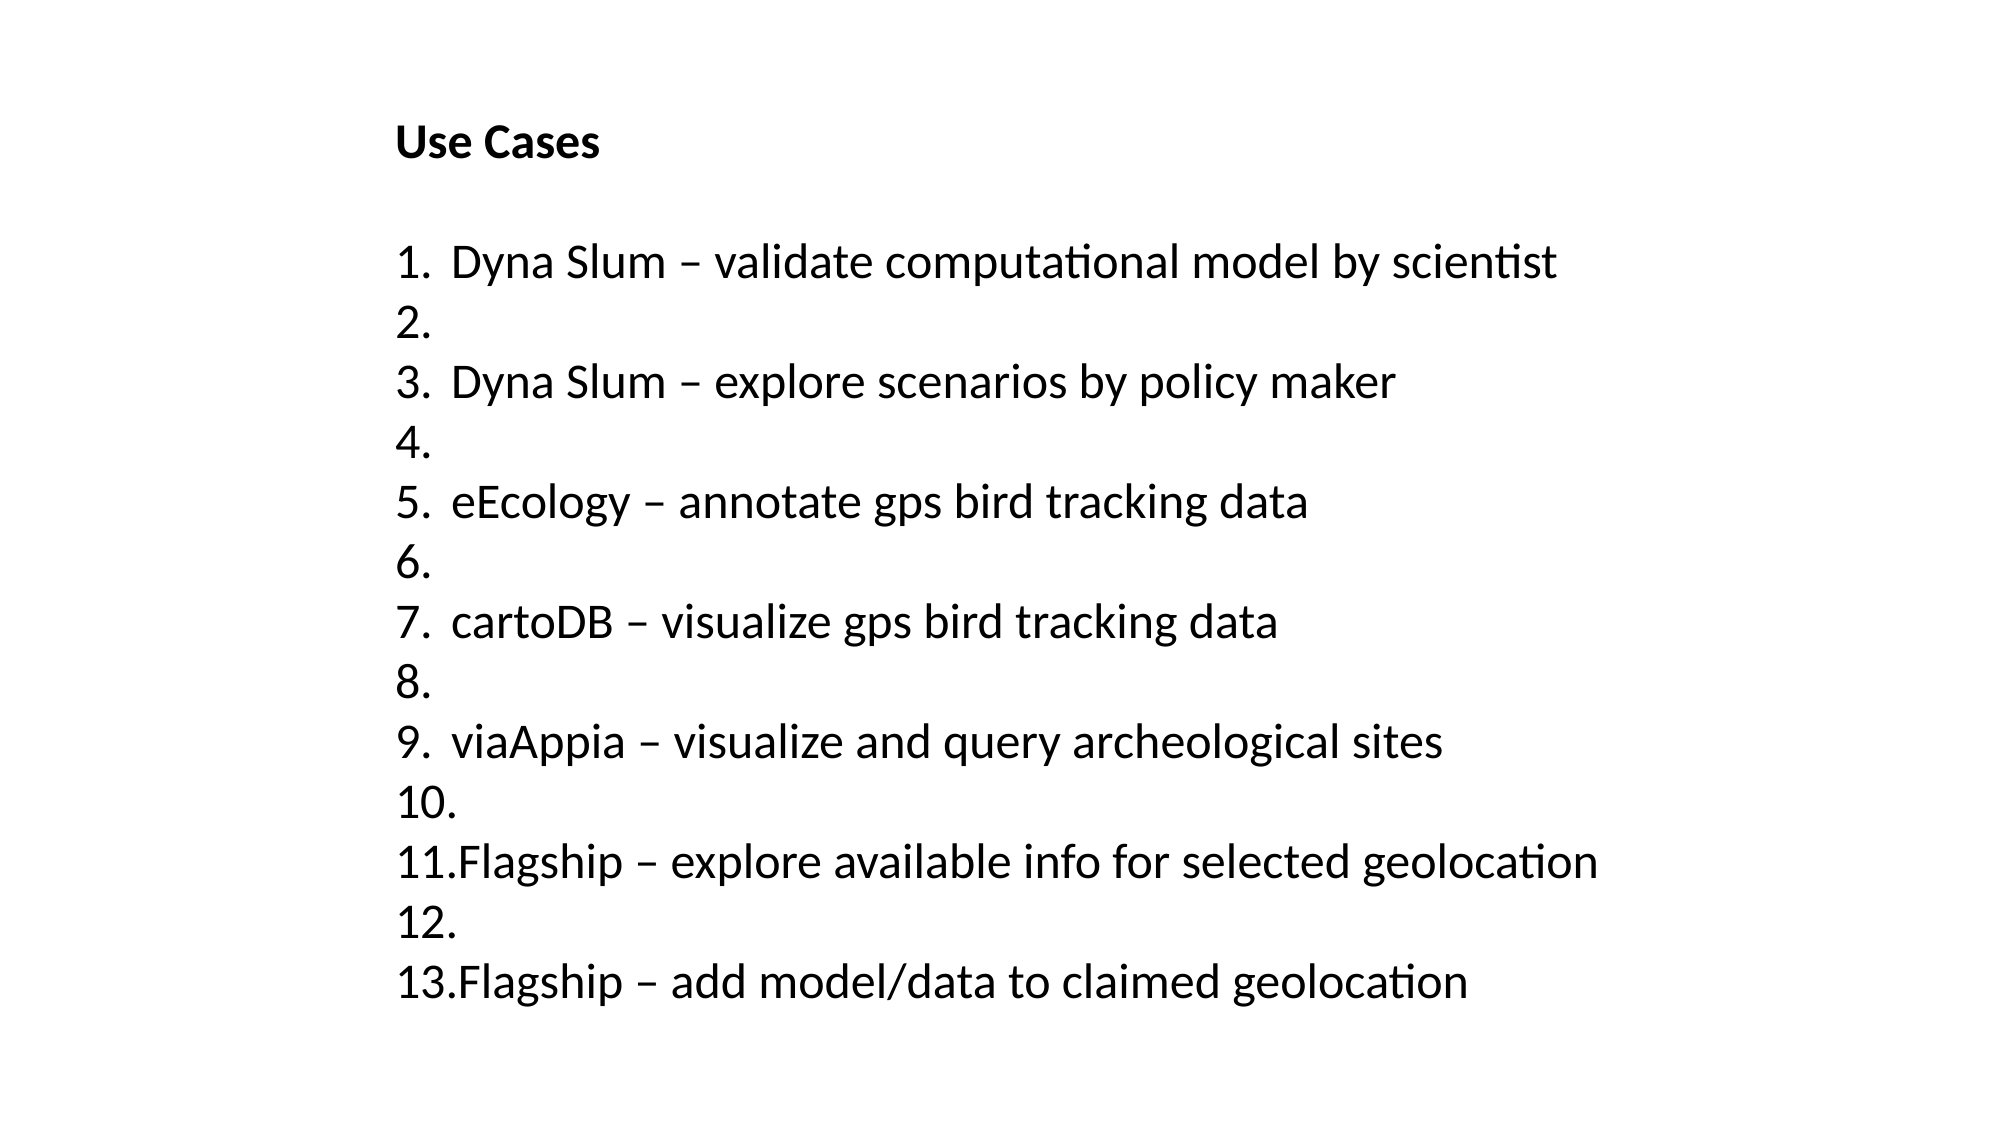

Use Cases
Dyna Slum – validate computational model by scientist
Dyna Slum – explore scenarios by policy maker
eEcology – annotate gps bird tracking data
cartoDB – visualize gps bird tracking data
viaAppia – visualize and query archeological sites
Flagship – explore available info for selected geolocation
Flagship – add model/data to claimed geolocation